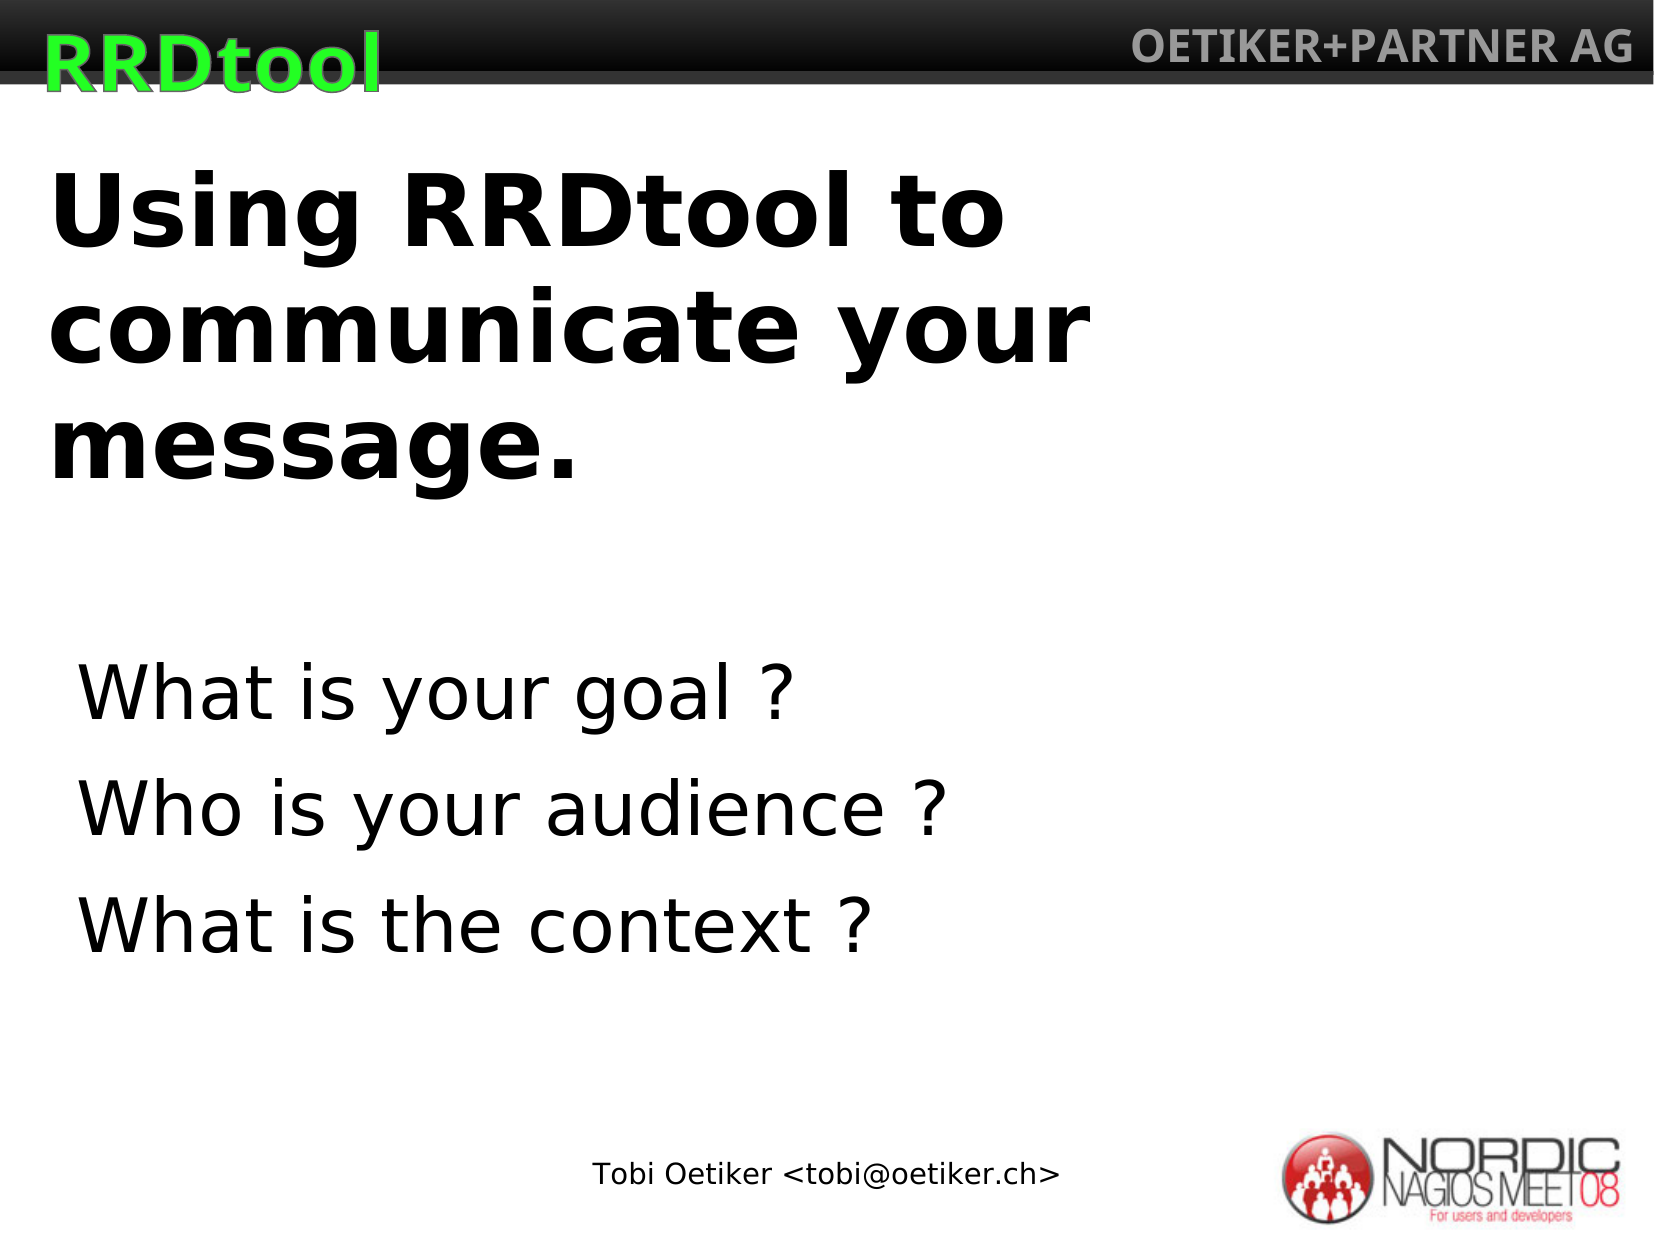

# Using RRDtool to communicate your message.
What is your goal ?
Who is your audience ?
What is the context ?